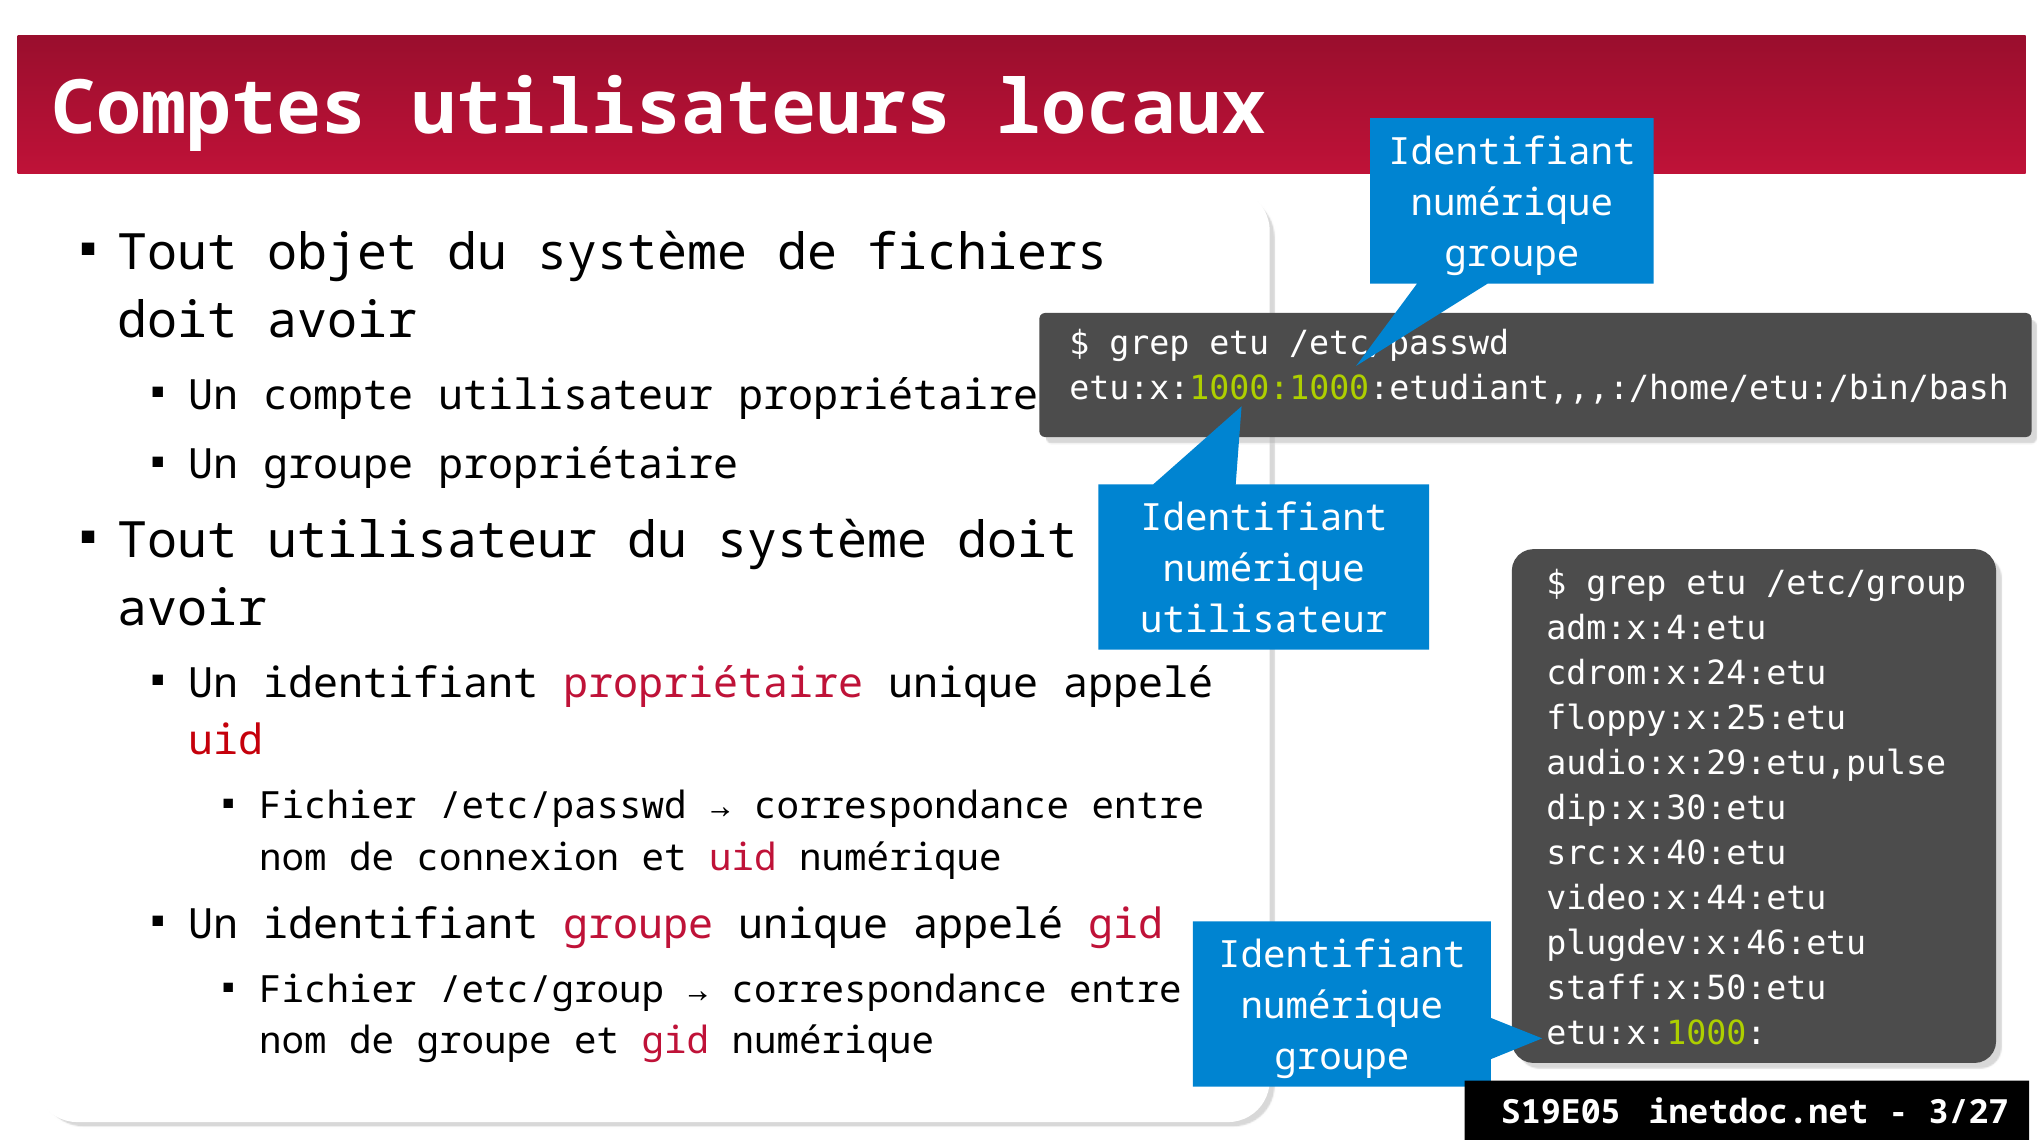

Comptes utilisateurs locaux
Identifiant numérique groupe
Tout objet du système de fichiers doit avoir
Un compte utilisateur propriétaire
Un groupe propriétaire
Tout utilisateur du système doit avoir
Un identifiant propriétaire unique appelé uid
Fichier /etc/passwd → correspondance entre nom de connexion et uid numérique
Un identifiant groupe unique appelé gid
Fichier /etc/group → correspondance entre nom de groupe et gid numérique
$ grep etu /etc/passwd
etu:x:1000:1000:etudiant,,,:/home/etu:/bin/bash
Identifiant numérique utilisateur
$ grep etu /etc/group
adm:x:4:etu
cdrom:x:24:etu
floppy:x:25:etu
audio:x:29:etu,pulse
dip:x:30:etu
src:x:40:etu
video:x:44:etu
plugdev:x:46:etu
staff:x:50:etu
etu:x:1000:
Identifiant numérique groupe
S19E05	inetdoc.net - /27